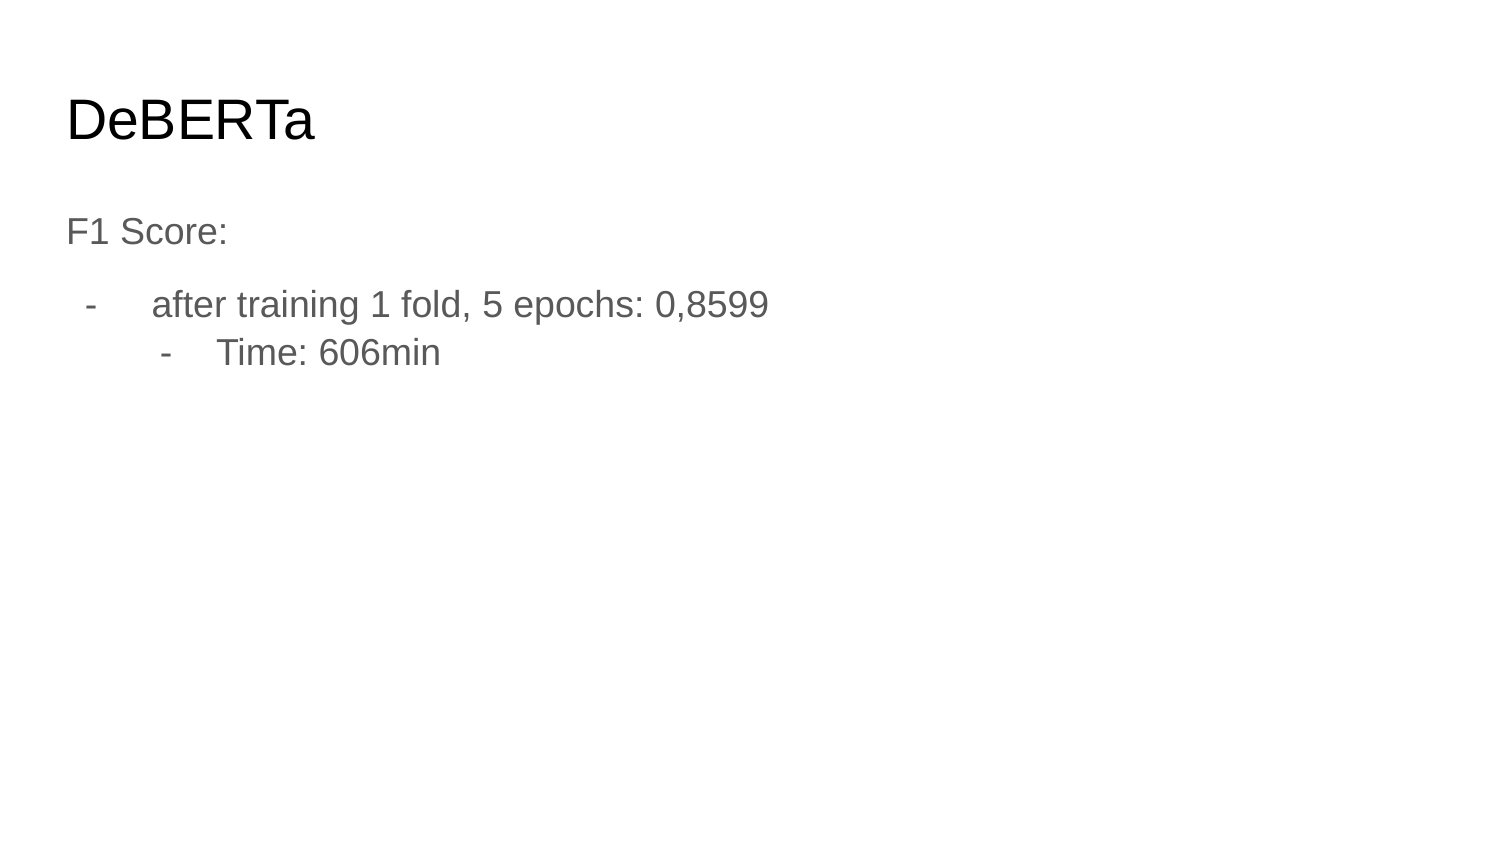

# DeBERTa
F1 Score:
 after training 1 fold, 5 epochs: 0,8599
Time: 606min